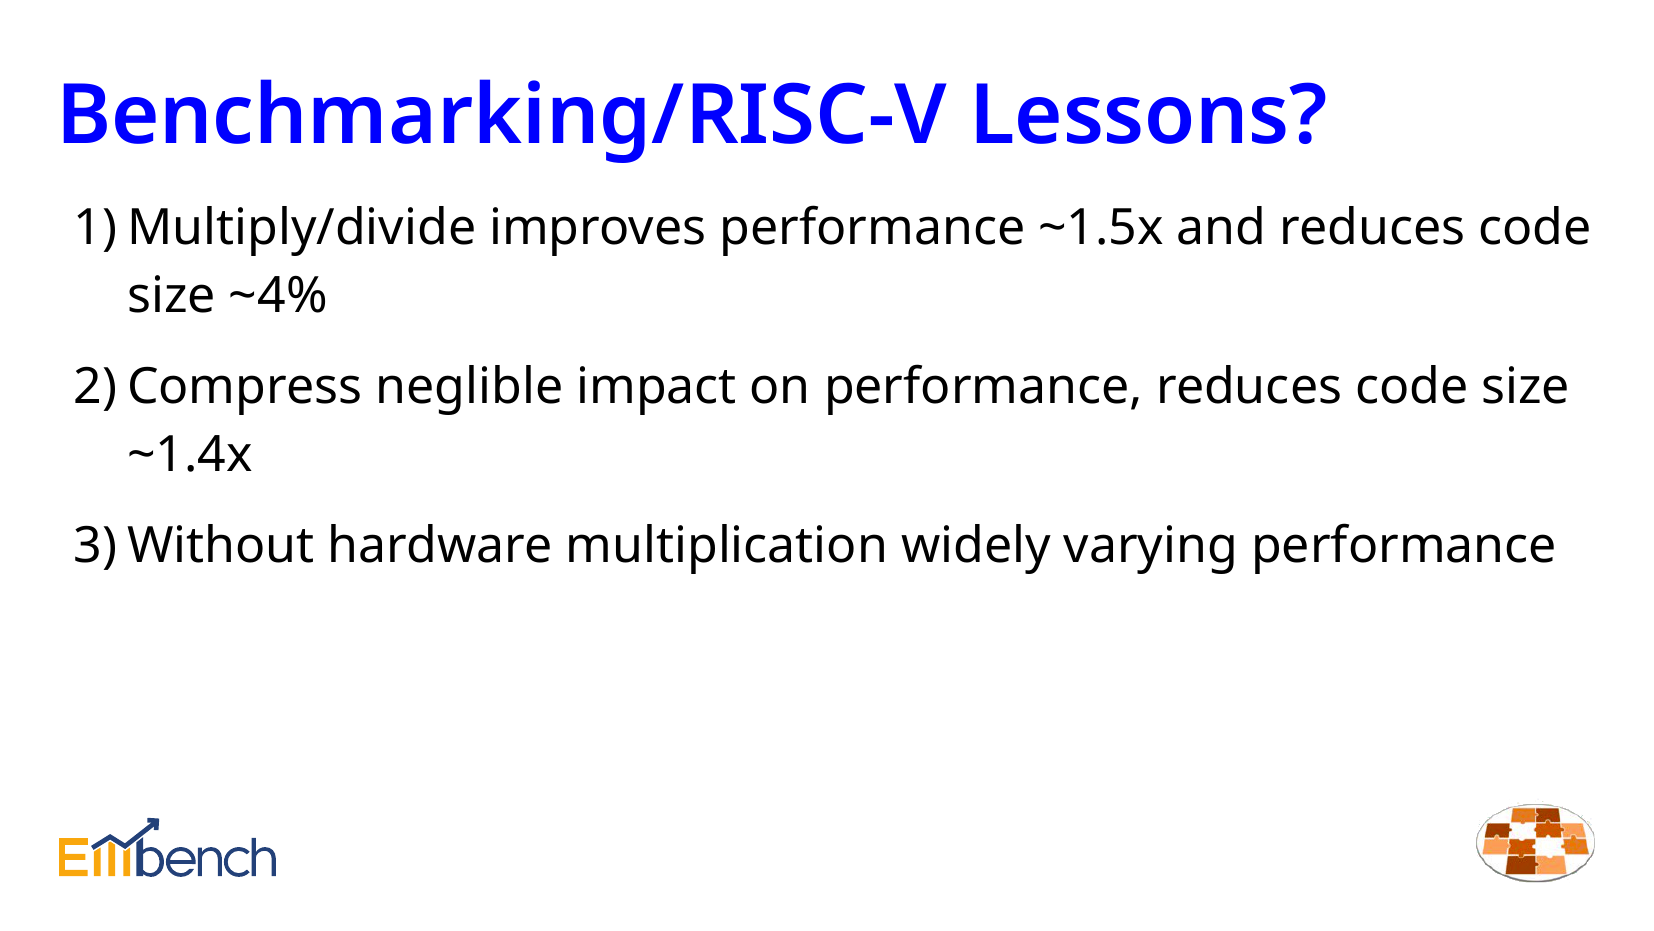

# Benchmarking/RISC-V Lessons?
Multiply/divide improves performance ~1.5x and reduces code size ~4%
Compress neglible impact on performance, reduces code size ~1.4x
Without hardware multiplication widely varying performance